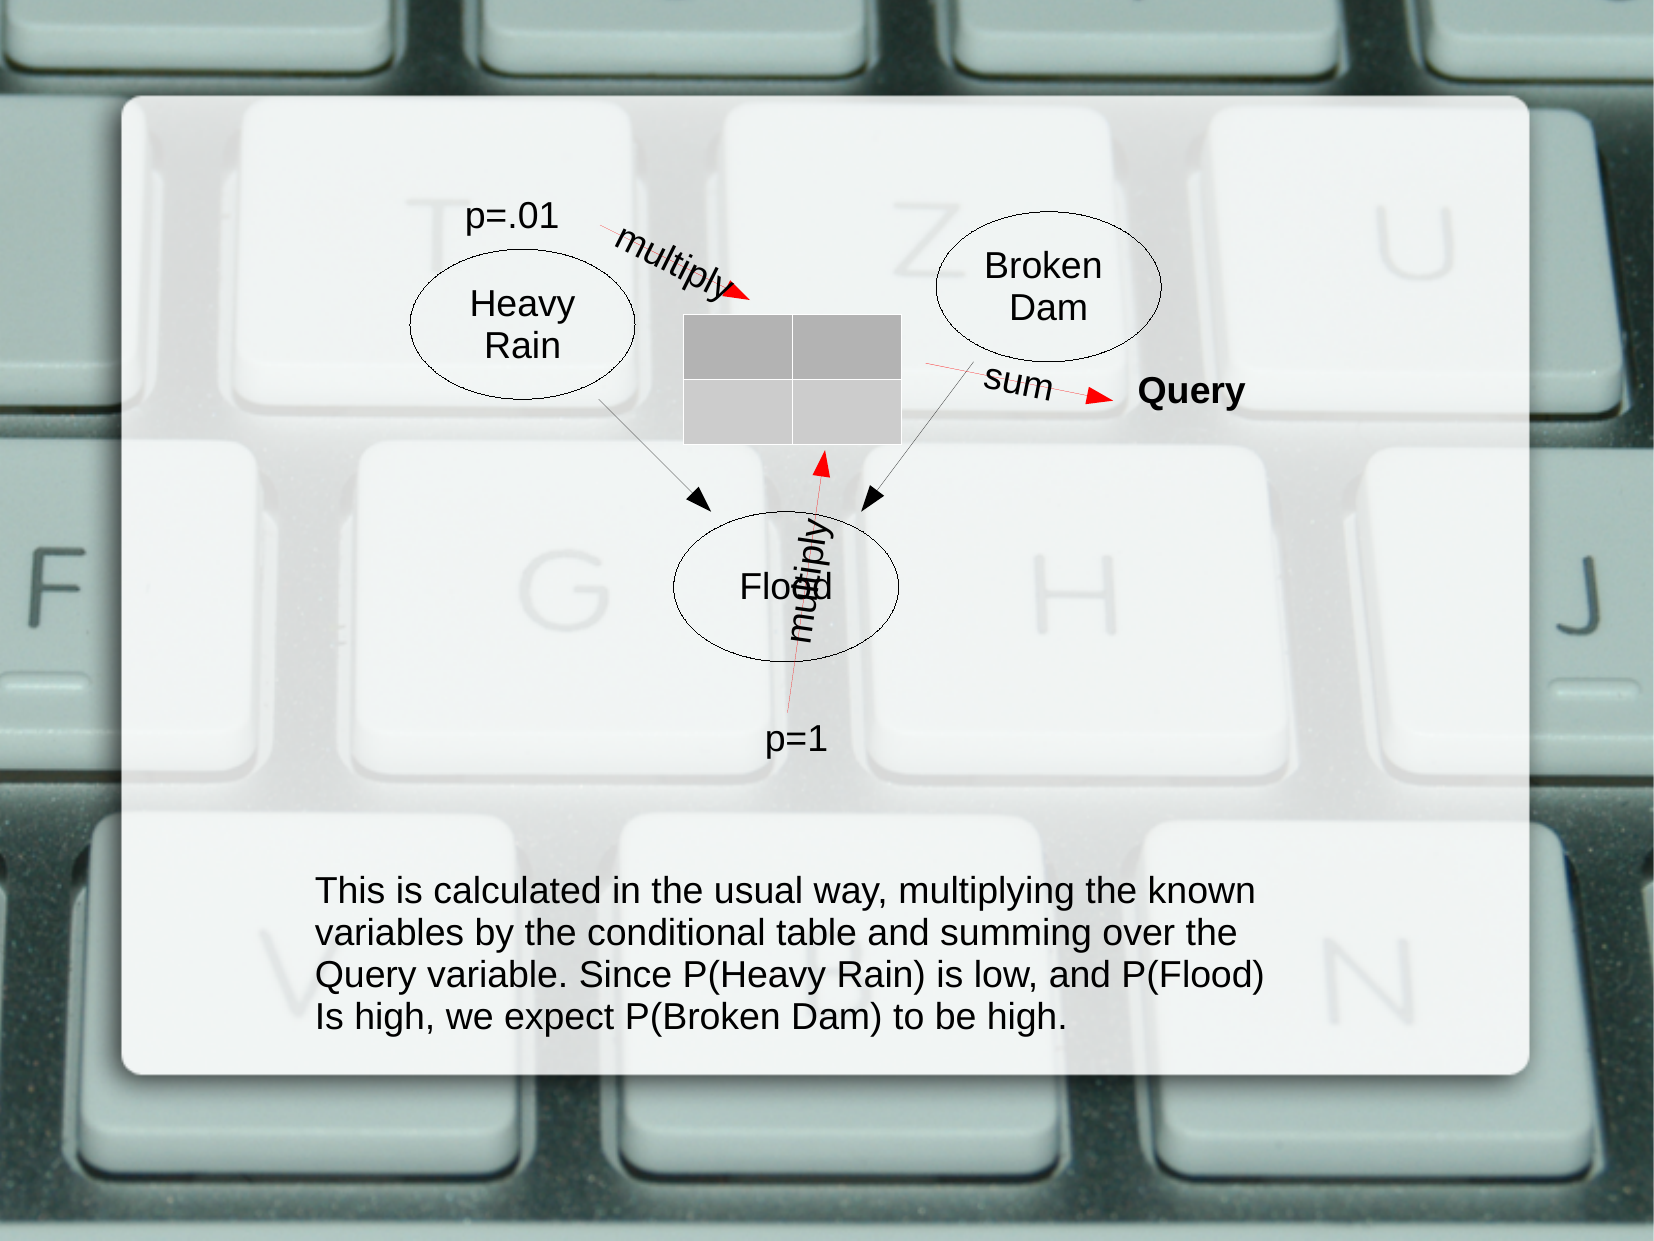

p=.01
Broken
Dam
multiply
Heavy
Rain
| | |
| --- | --- |
| | |
Query
sum
multiply
Flood
p=1
This is calculated in the usual way, multiplying the known
variables by the conditional table and summing over the
Query variable. Since P(Heavy Rain) is low, and P(Flood)
Is high, we expect P(Broken Dam) to be high.